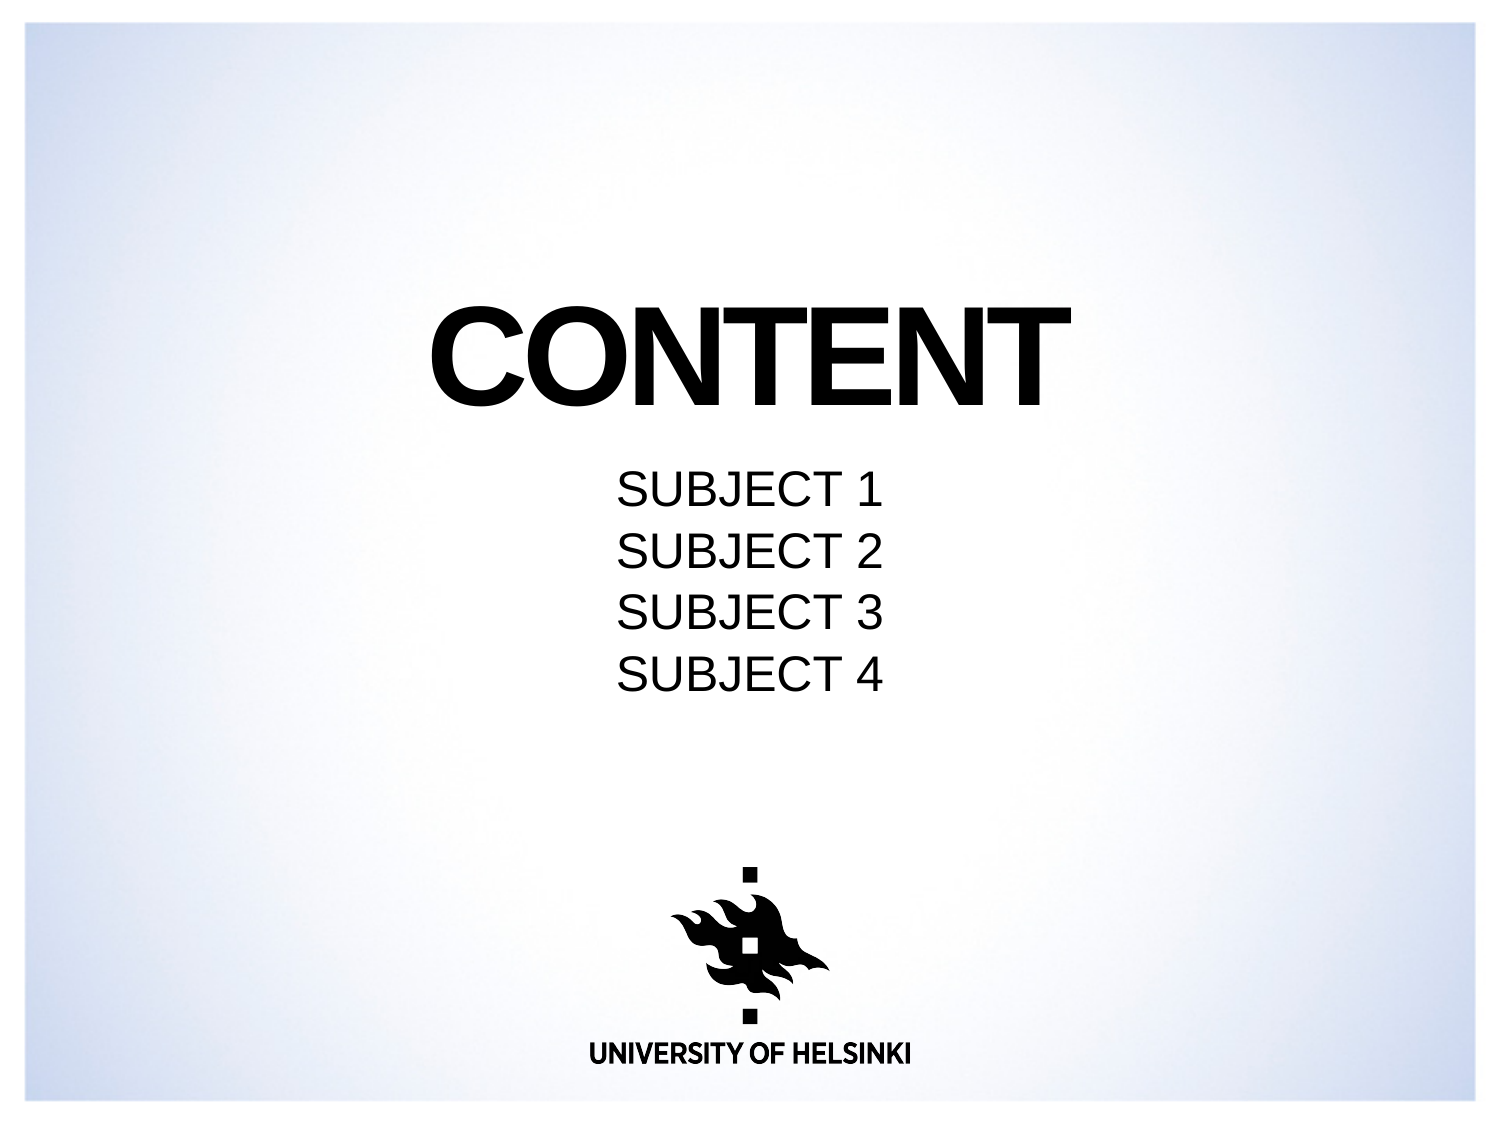

# CONTENT
SUBJECT 1
SUBJECT 2
SUBJECT 3
SUBJECT 4